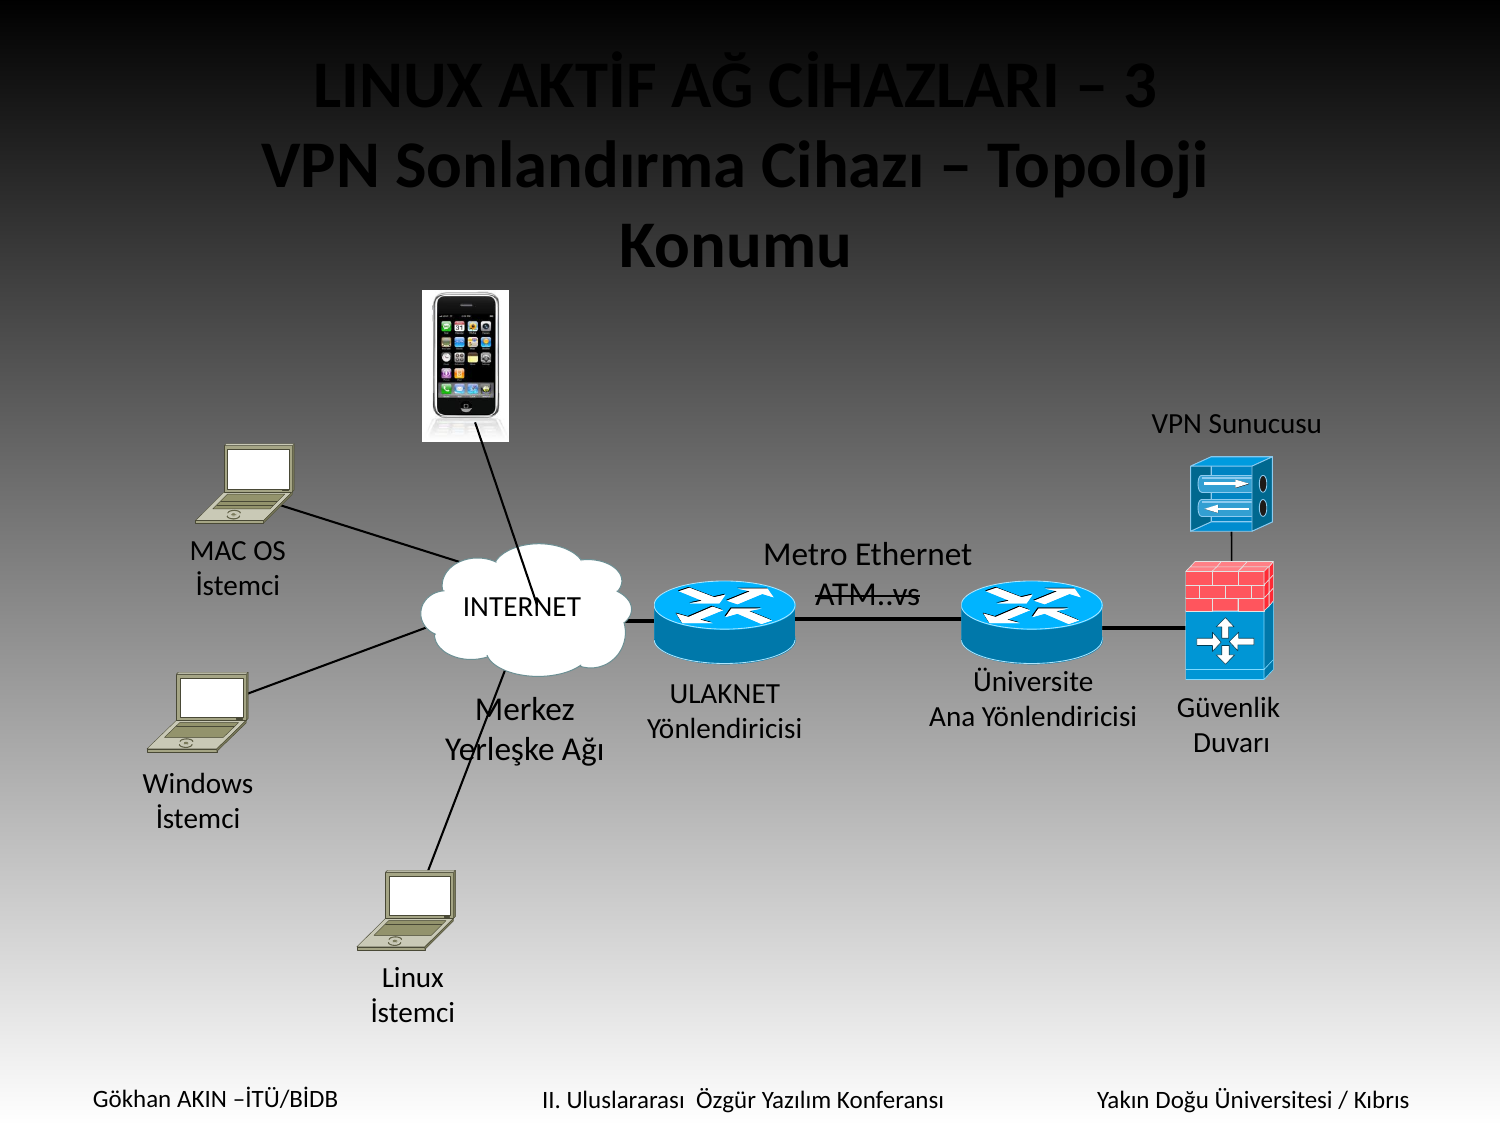

LINUX AKTİF AĞ CİHAZLARI – 3
VPN Sonlandırma Cihazı – Topoloji Konumu
VPN Sunucusu
MAC OS
İstemci
Metro Ethernet
ATM..vs
INTERNET
Üniversite
Ana Yönlendiricisi
ULAKNET
Yönlendiricisi
Merkez
Yerleşke Ağı
Güvenlik
Duvarı
Windows
İstemci
Linux
İstemci